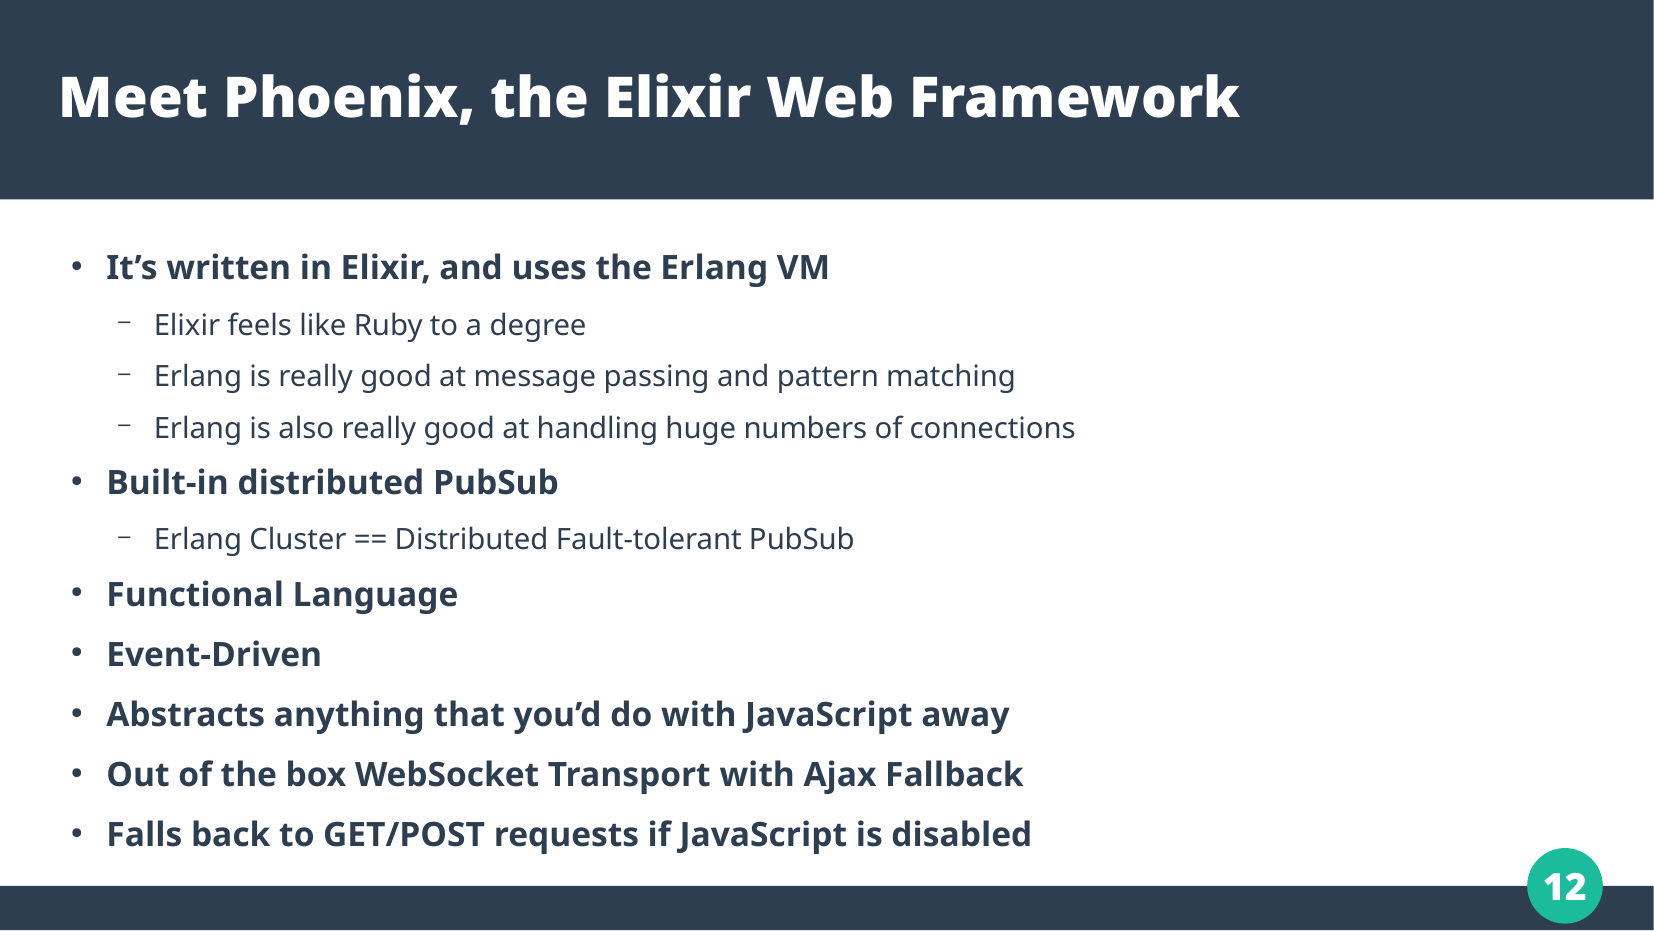

# Meet Phoenix, the Elixir Web Framework
It’s written in Elixir, and uses the Erlang VM
Elixir feels like Ruby to a degree
Erlang is really good at message passing and pattern matching
Erlang is also really good at handling huge numbers of connections
Built-in distributed PubSub
Erlang Cluster == Distributed Fault-tolerant PubSub
Functional Language
Event-Driven
Abstracts anything that you’d do with JavaScript away
Out of the box WebSocket Transport with Ajax Fallback
Falls back to GET/POST requests if JavaScript is disabled